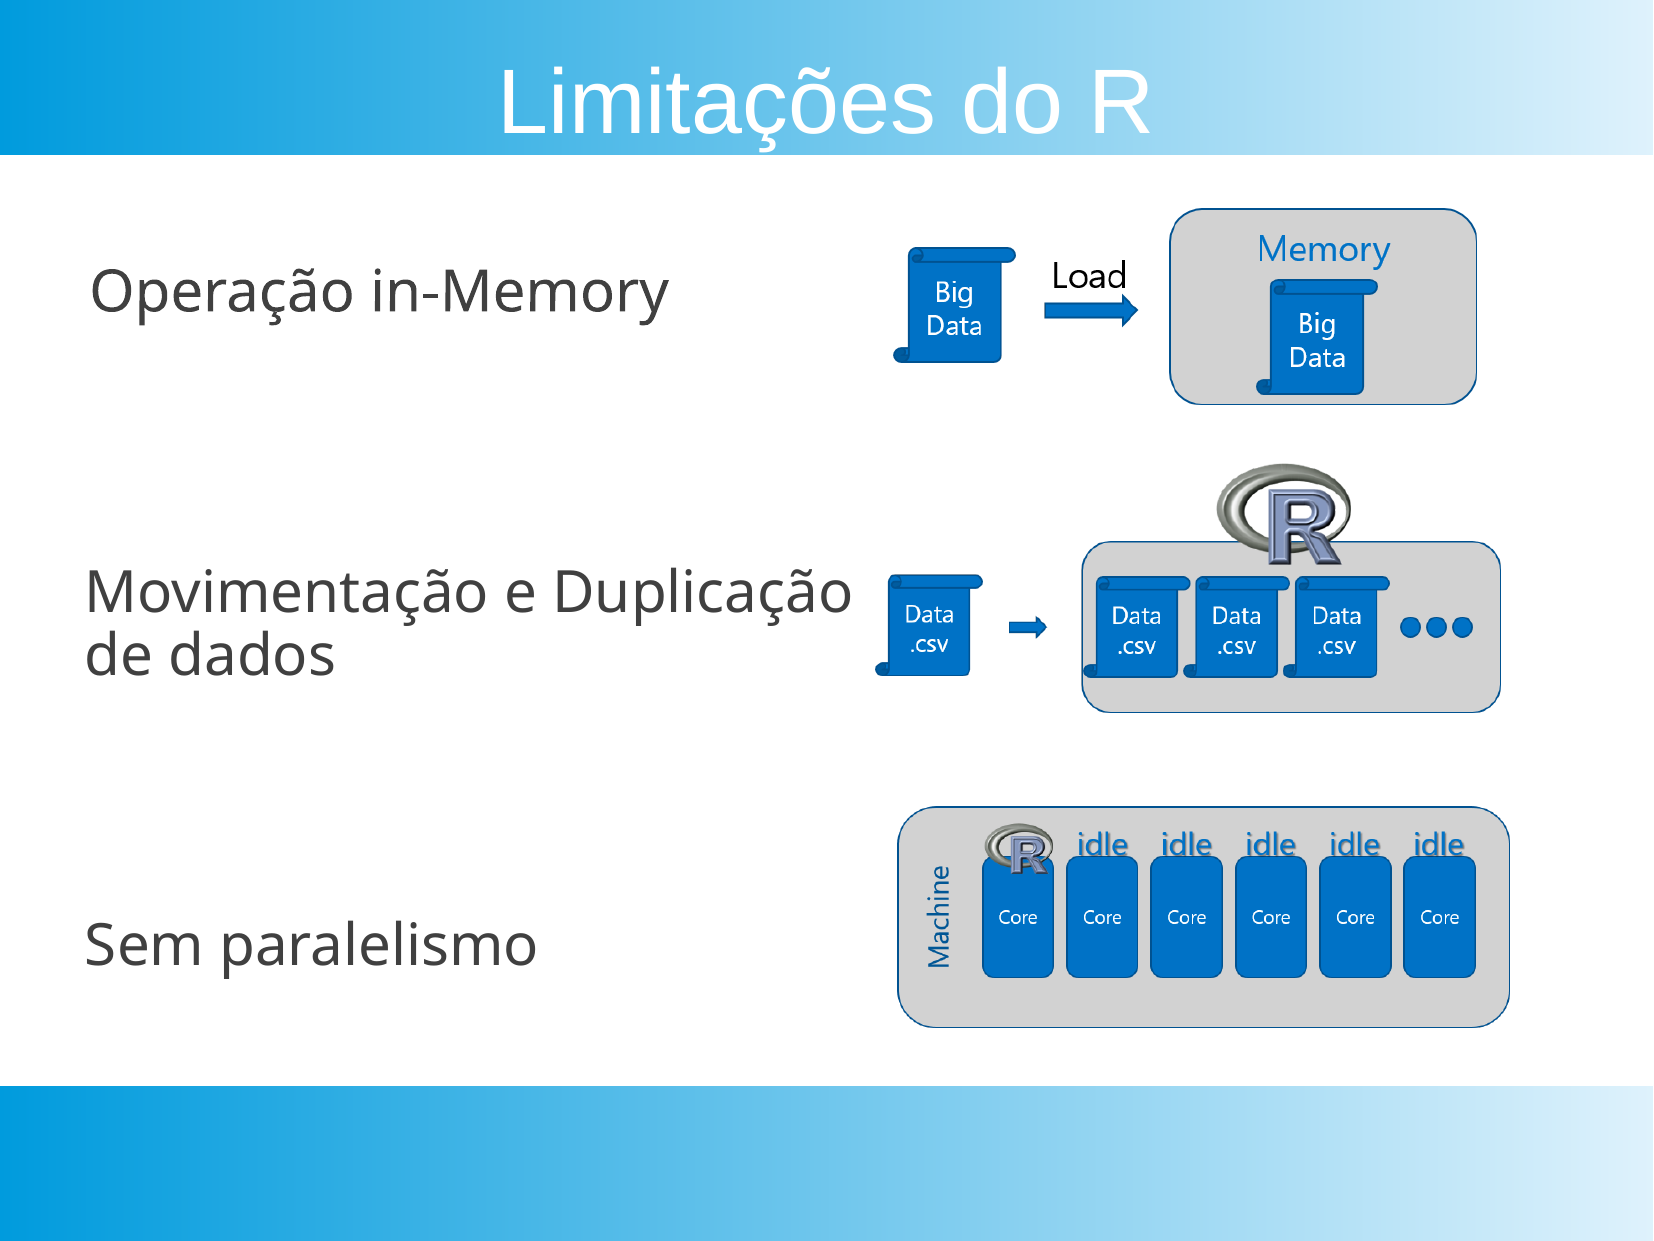

# Limitações do R
Operação in-Memory
Movimentação e Duplicação de dados
Sem paralelismo